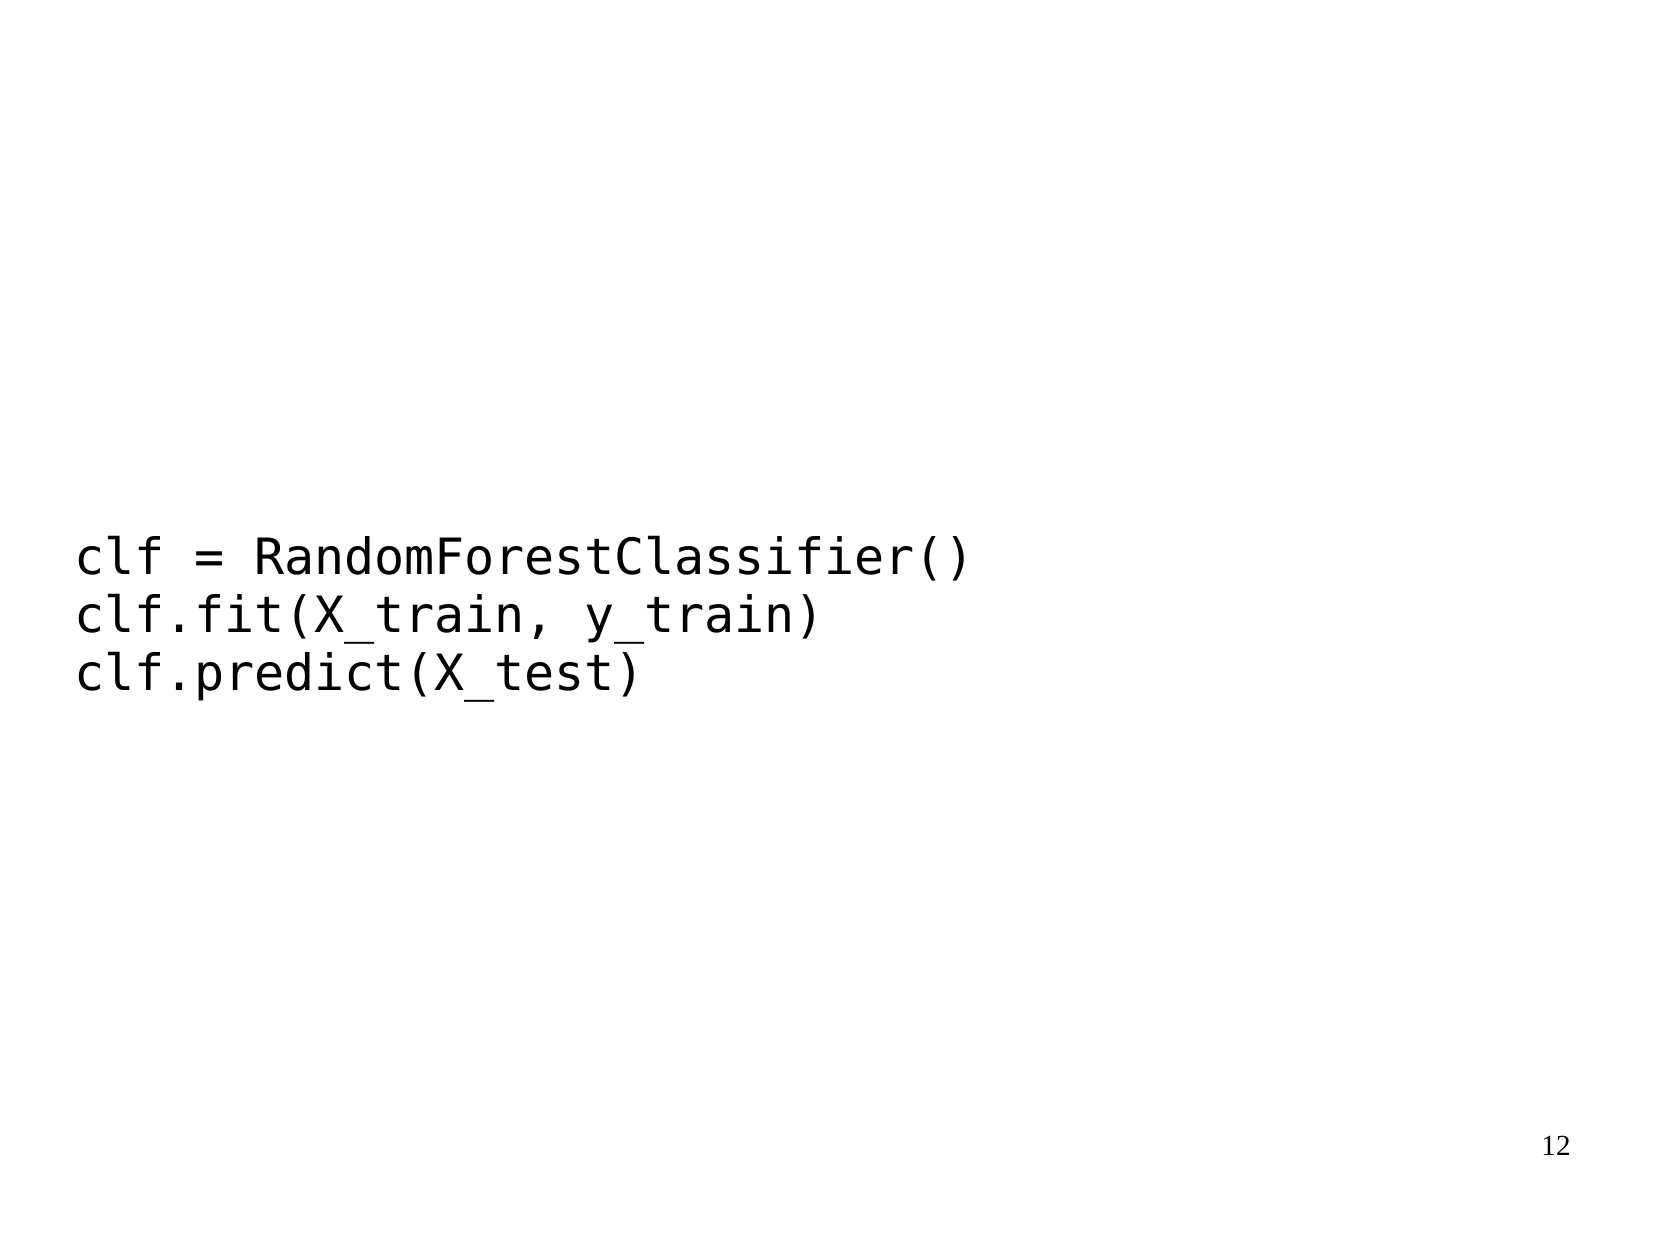

clf = RandomForestClassifier()
clf.fit(X_train, y_train)
clf.predict(X_test)
12